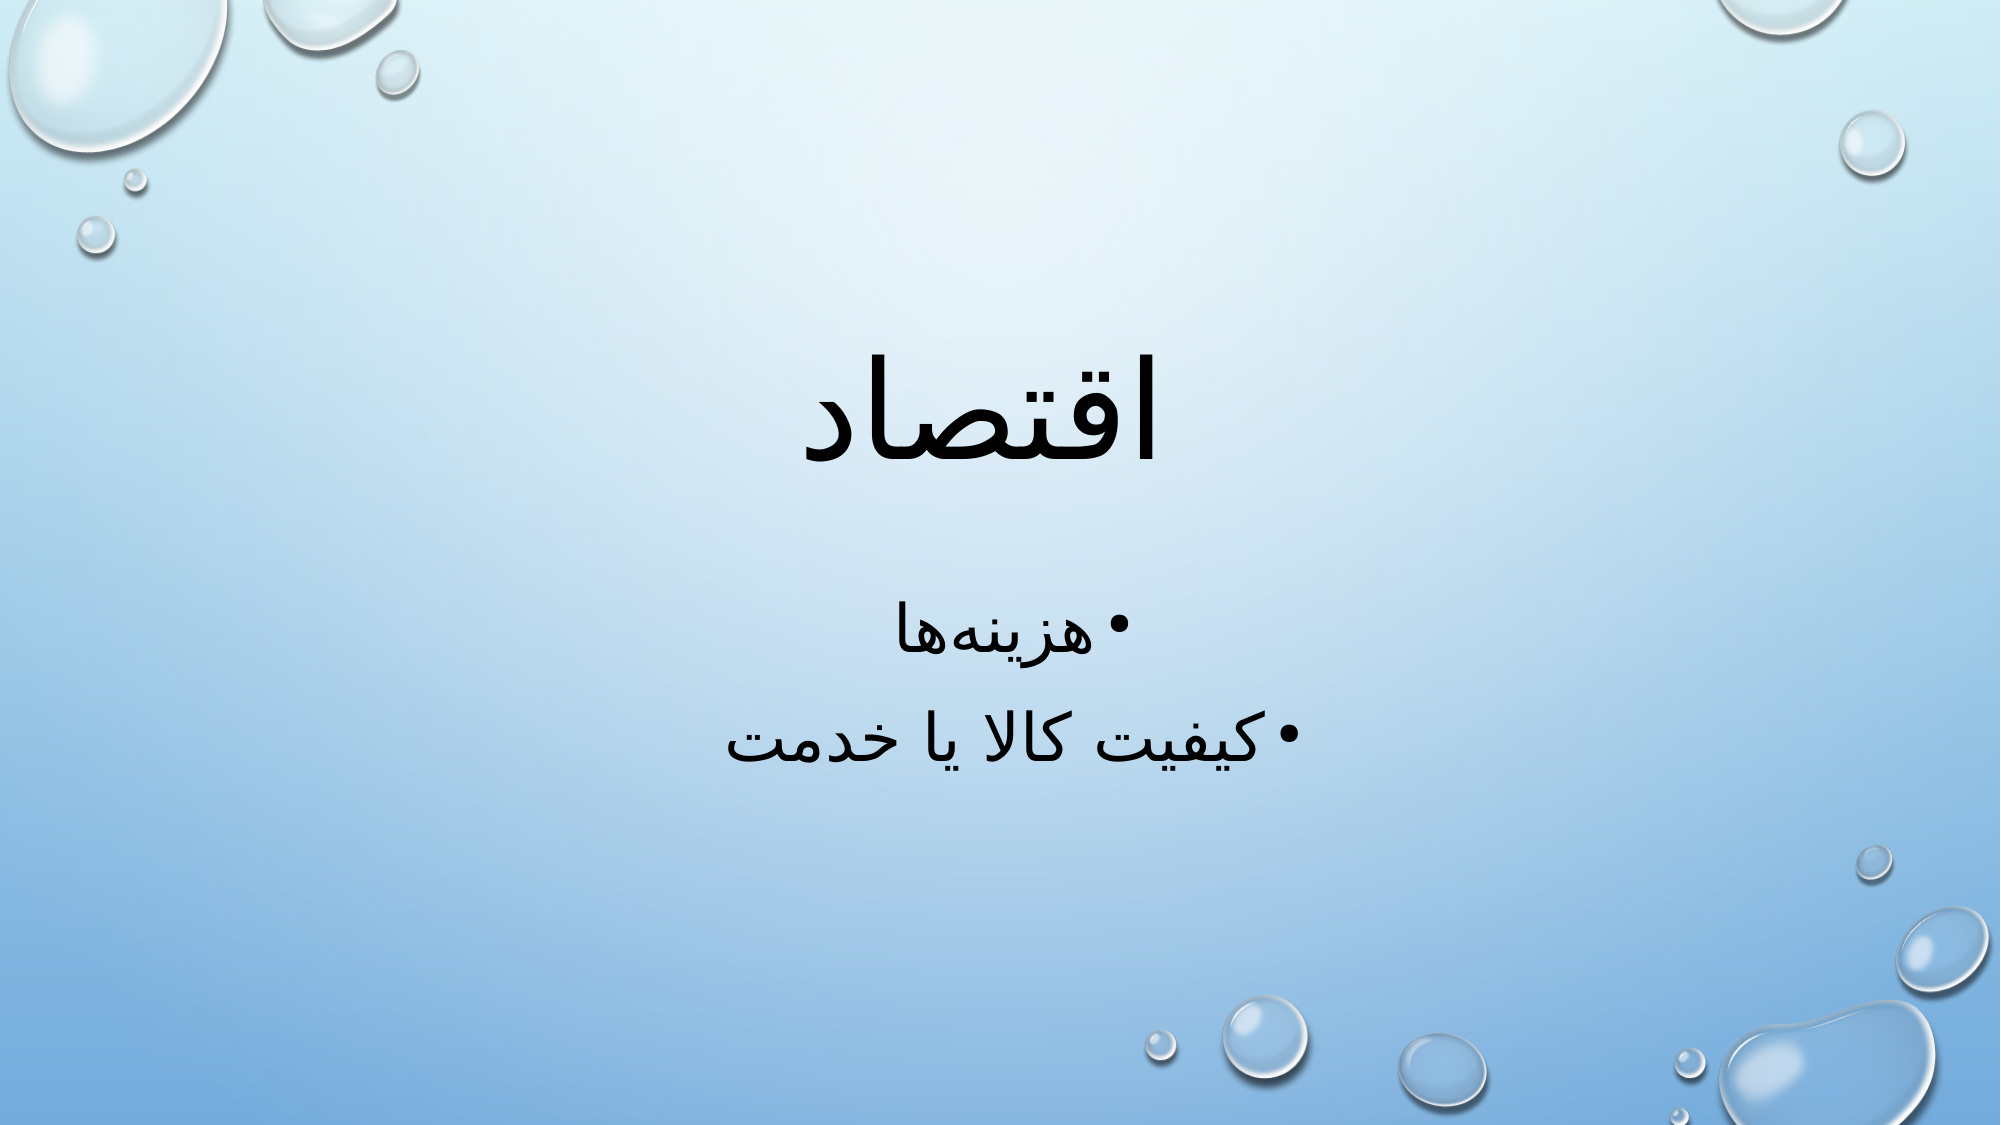

# اقتصاد
هزینه‌ها
کیفیت کالا یا خدمت